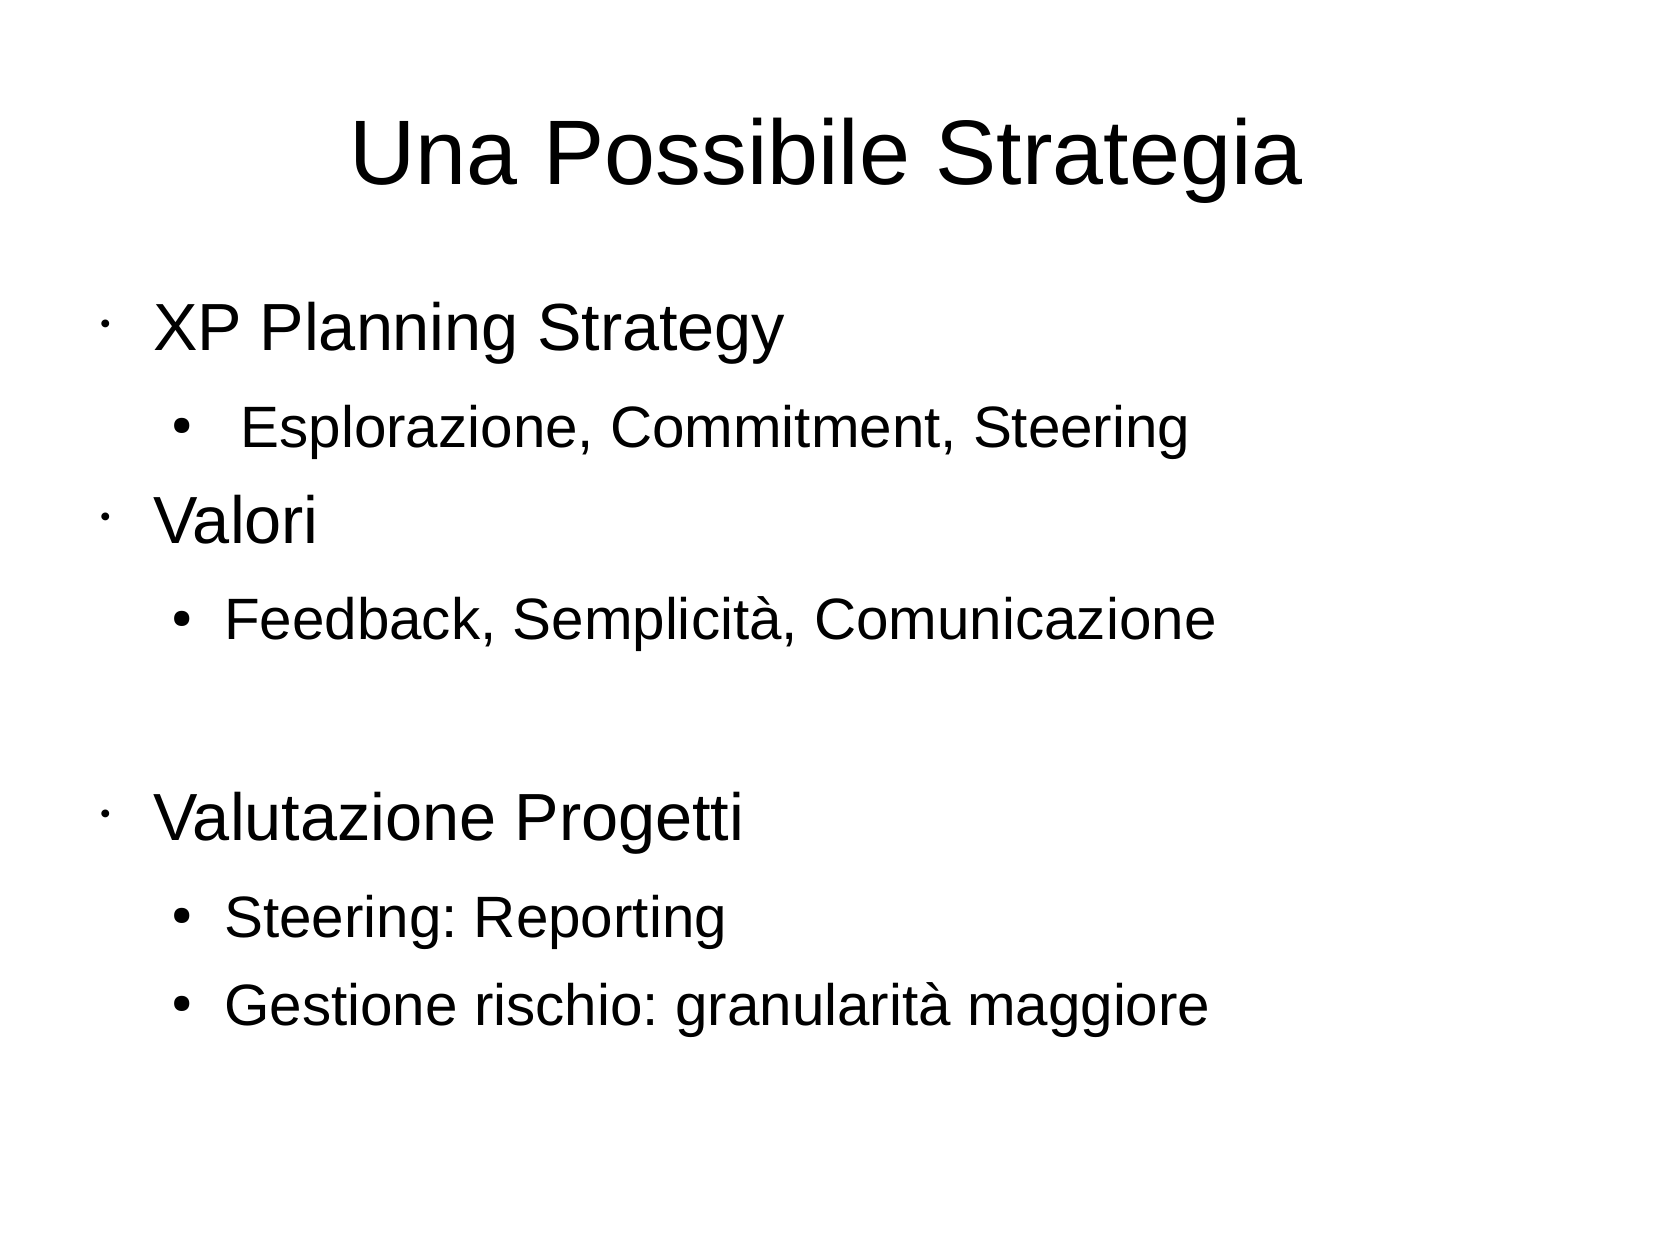

# Una Possibile Strategia
XP Planning Strategy
 Esplorazione, Commitment, Steering
Valori
Feedback, Semplicità, Comunicazione
Valutazione Progetti
Steering: Reporting
Gestione rischio: granularità maggiore